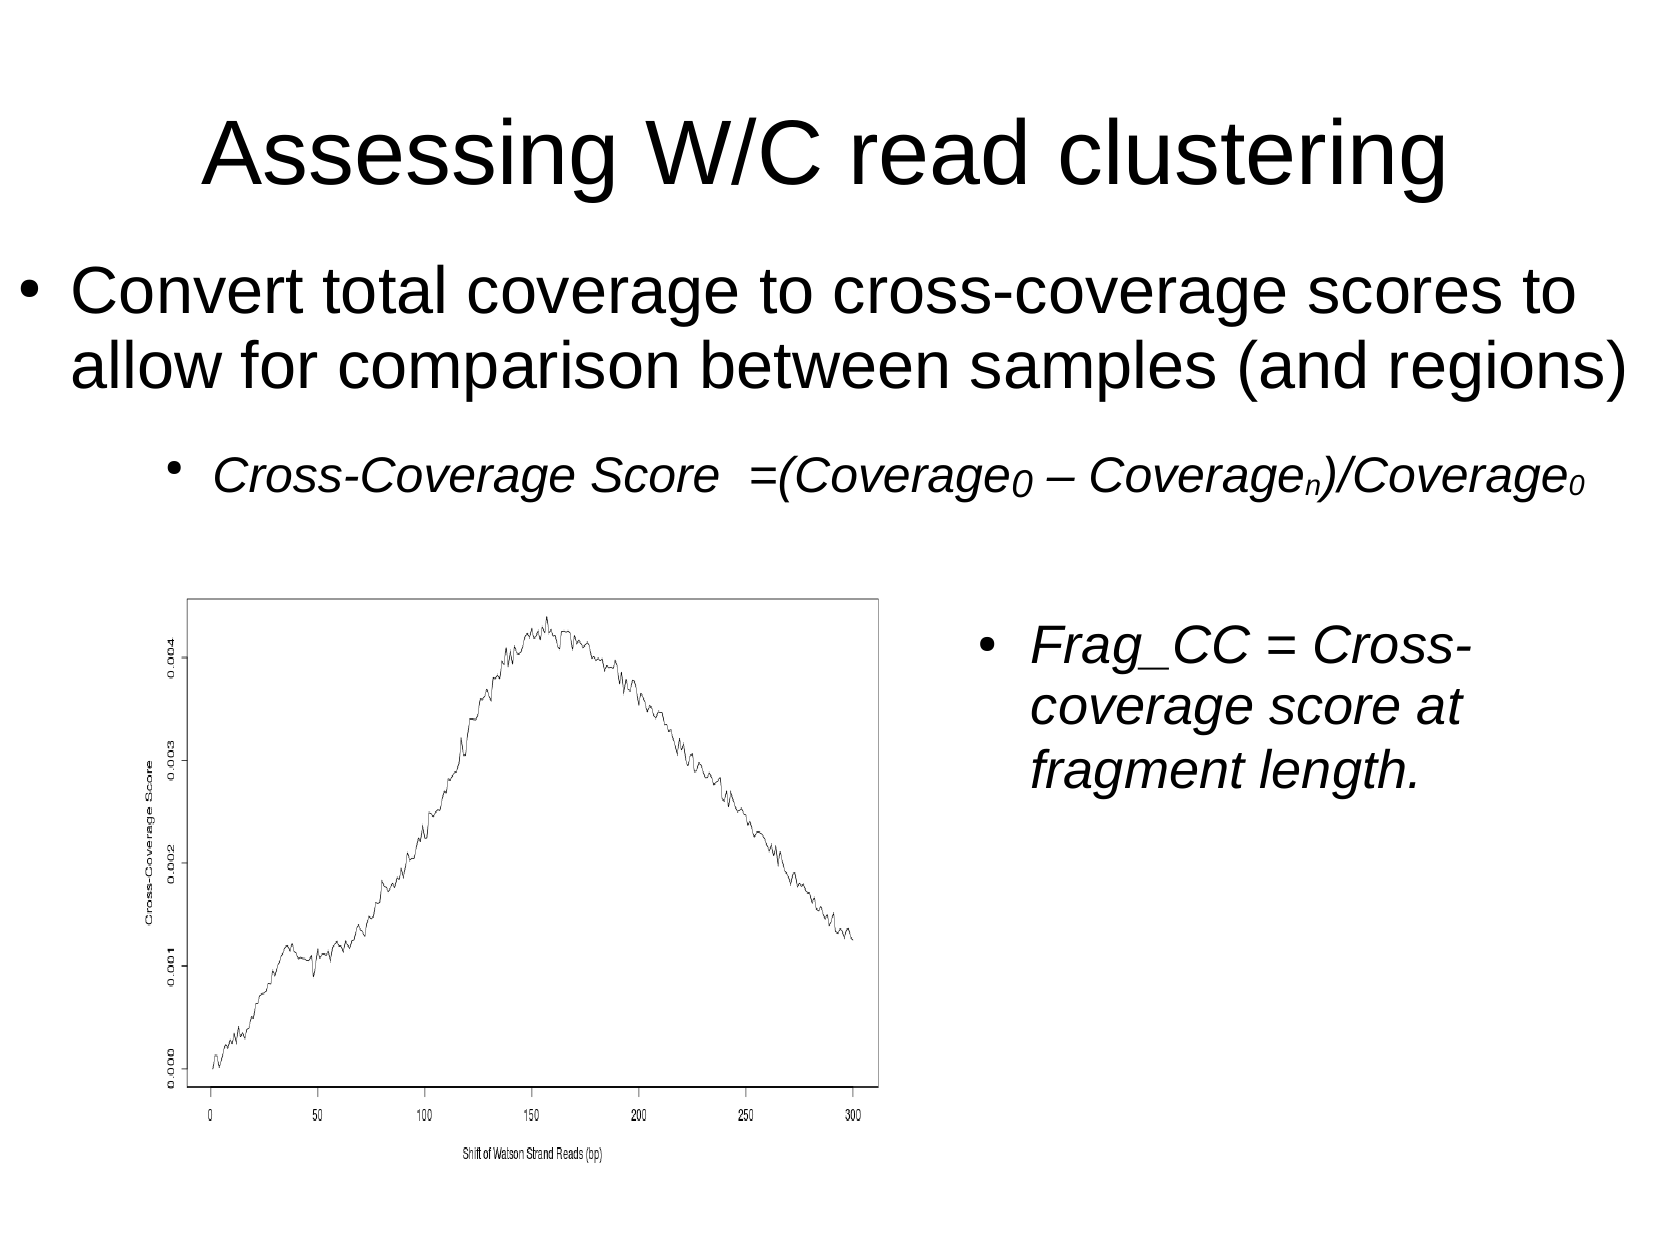

# Assessing W/C read clustering
Convert total coverage to cross-coverage scores to allow for comparison between samples (and regions)
Cross-Coverage Score =(Coverage0 – Coveragen)/Coverage0
Frag_CC = Cross-coverage score at fragment length.